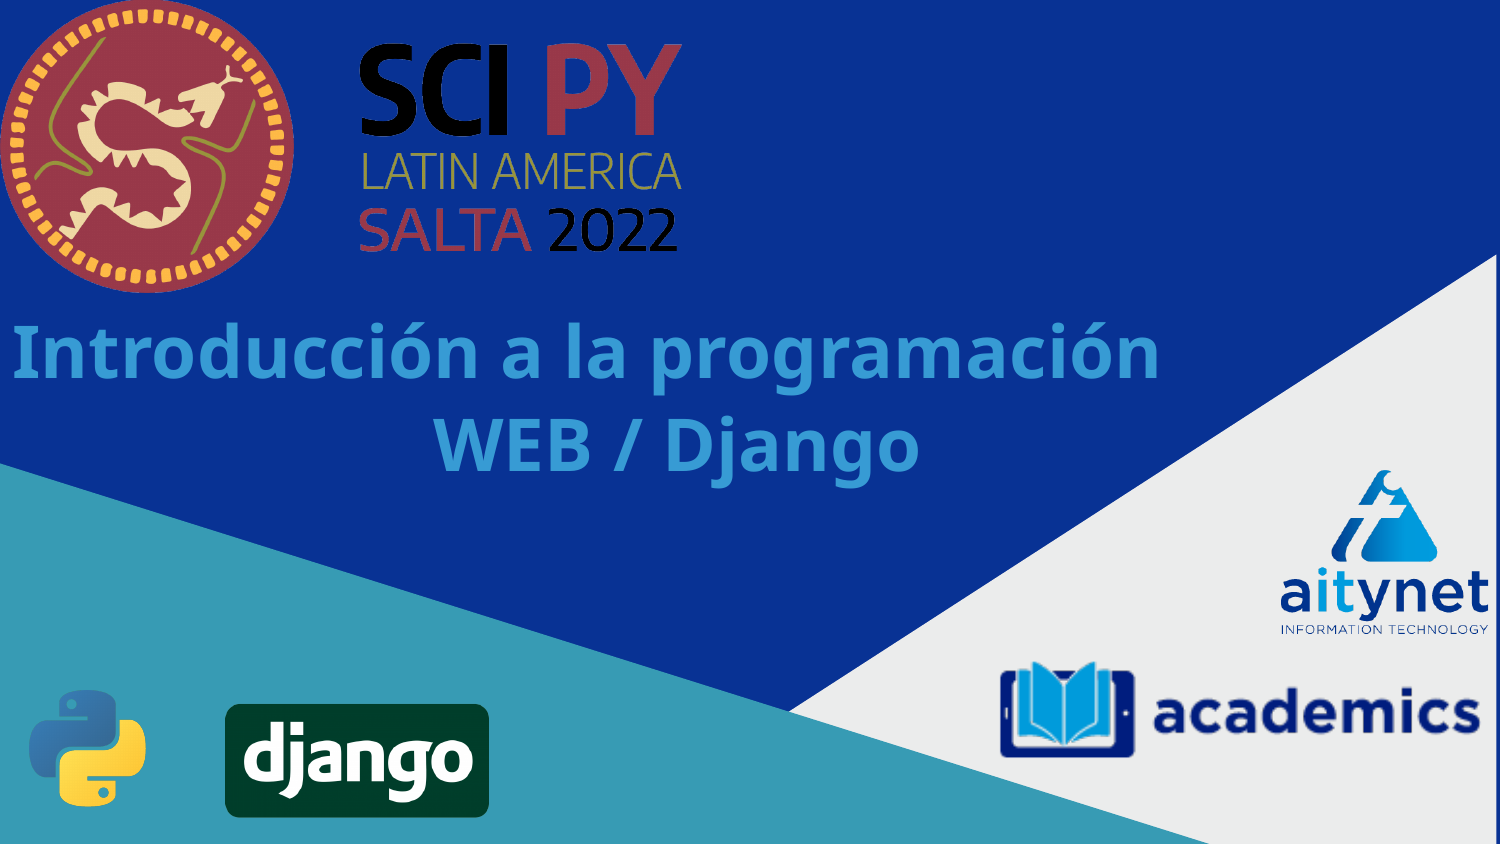

# Introducción a la programación
WEB / Django